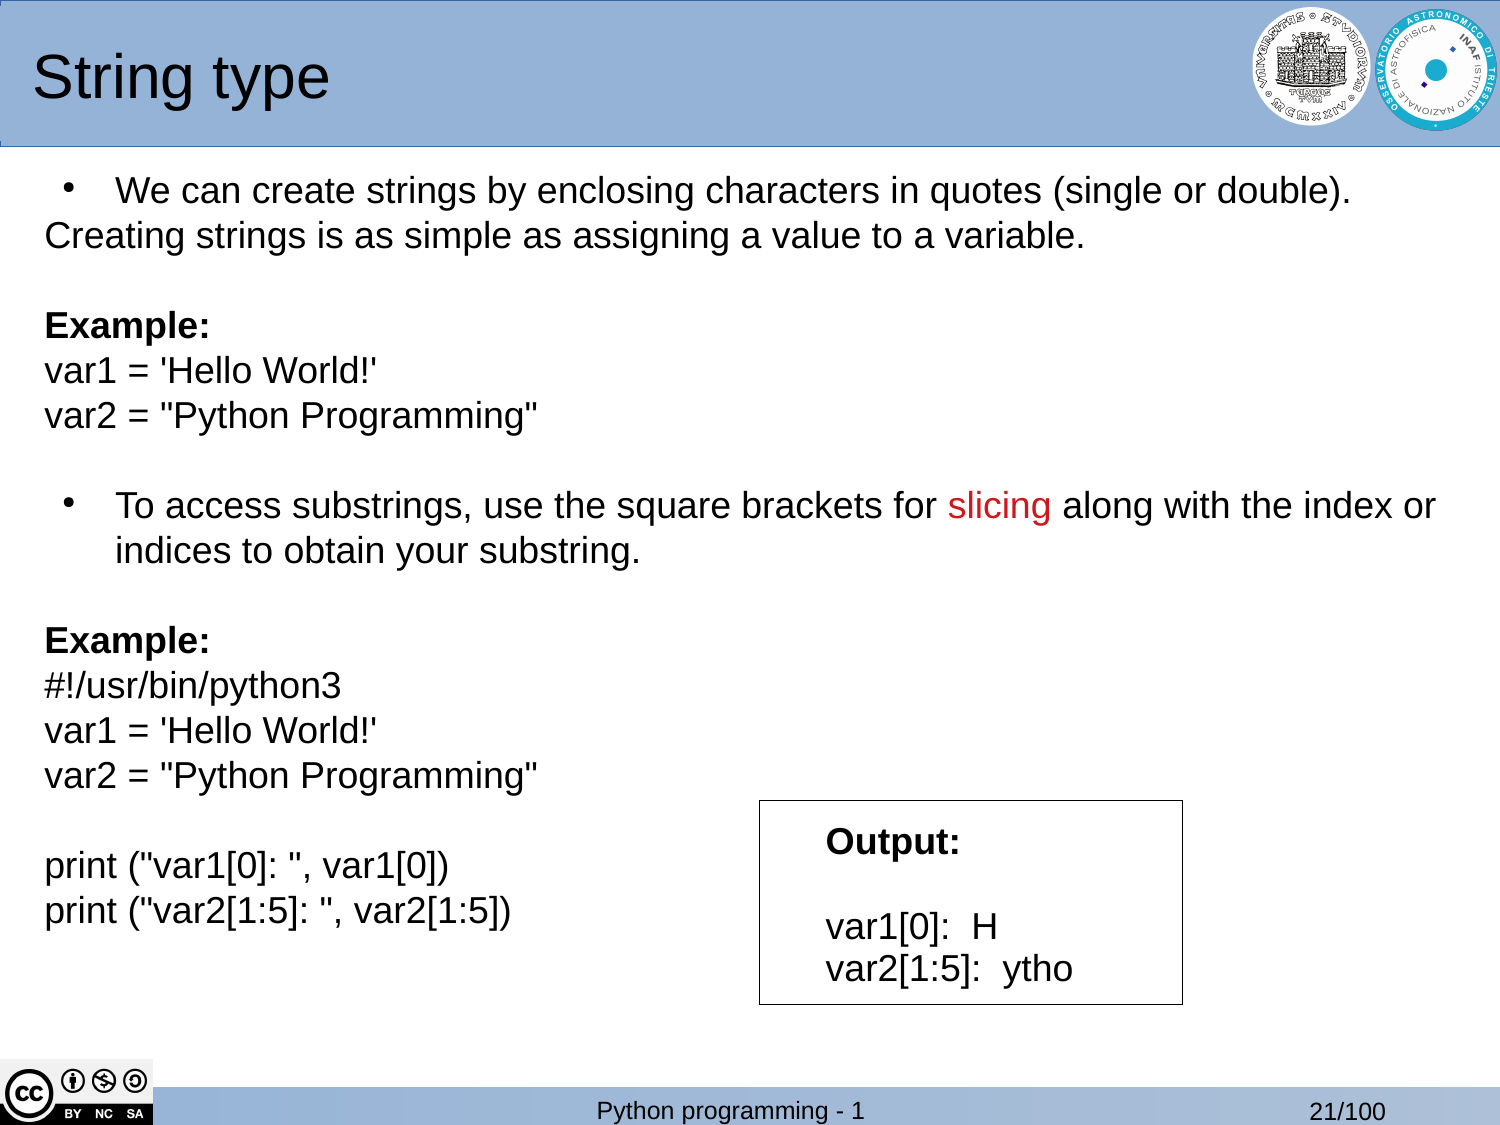

String type
# We can create strings by enclosing characters in quotes (single or double).
Creating strings is as simple as assigning a value to a variable.
Example:
var1 = 'Hello World!'
var2 = "Python Programming"
To access substrings, use the square brackets for slicing along with the index or indices to obtain your substring.
Example:
#!/usr/bin/python3
var1 = 'Hello World!'
var2 = "Python Programming"
print ("var1[0]: ", var1[0])
print ("var2[1:5]: ", var2[1:5])
Output:
var1[0]: H
var2[1:5]: ytho